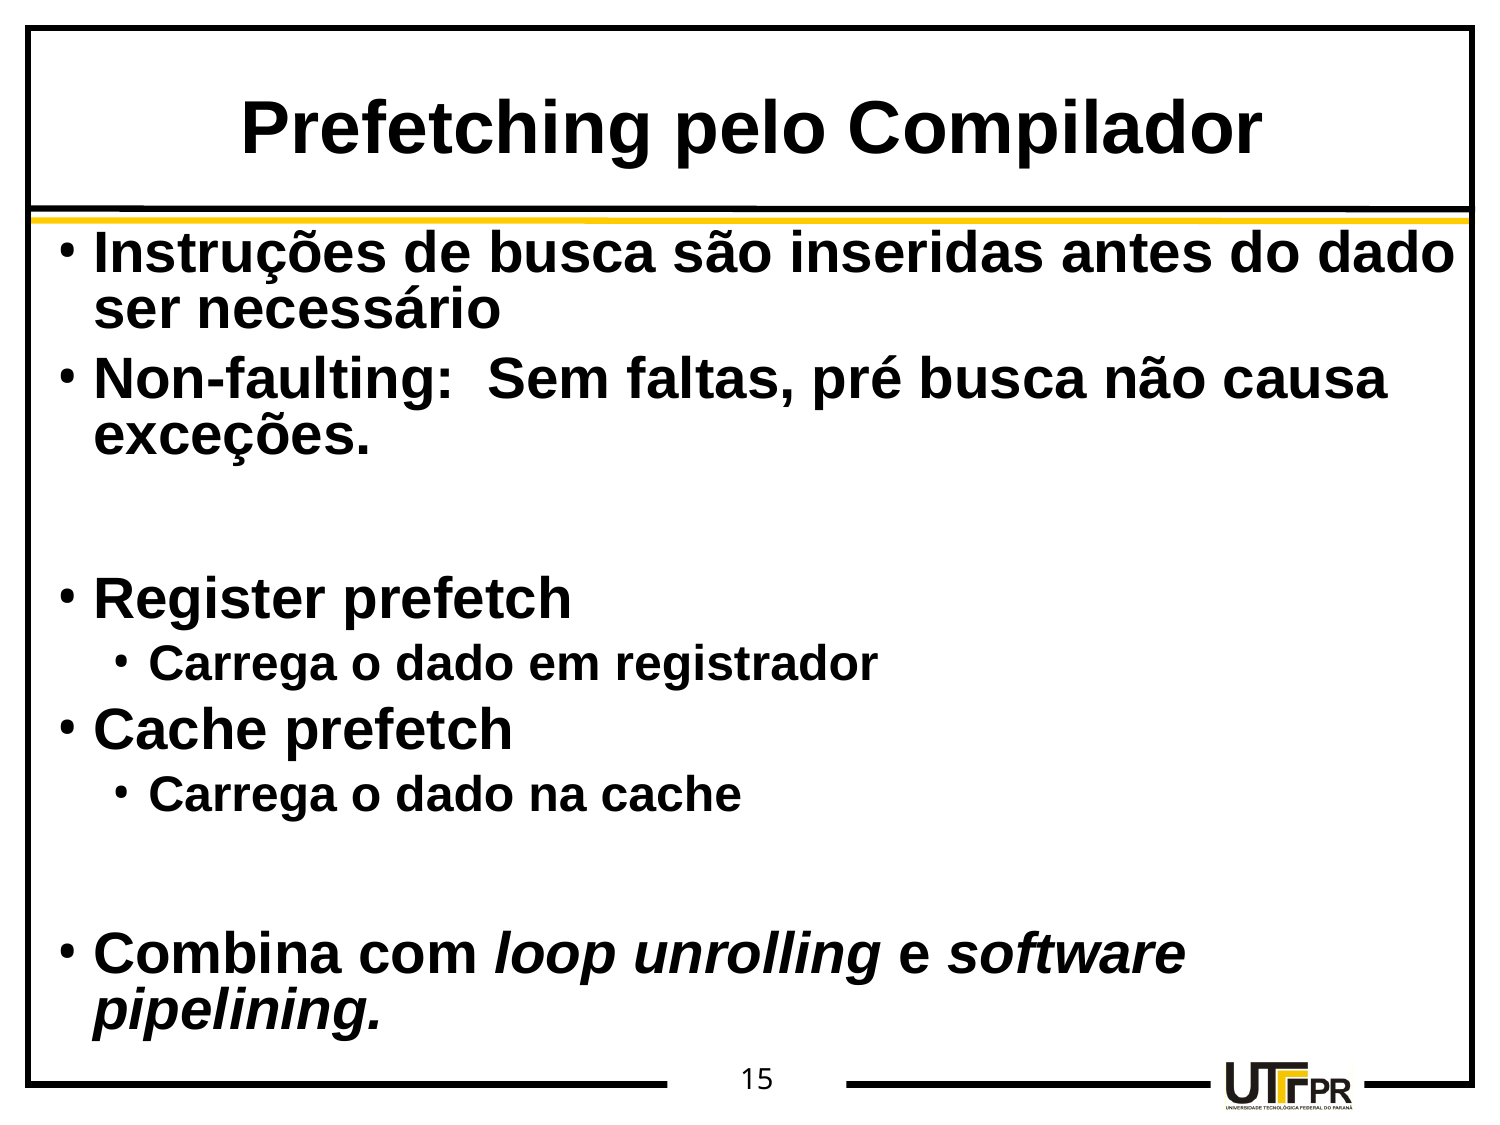

Prefetching pelo Compilador
# Instruções de busca são inseridas antes do dado ser necessário
Non-faulting: Sem faltas, pré busca não causa exceções.
Register prefetch
Carrega o dado em registrador
Cache prefetch
Carrega o dado na cache
Combina com loop unrolling e software pipelining.